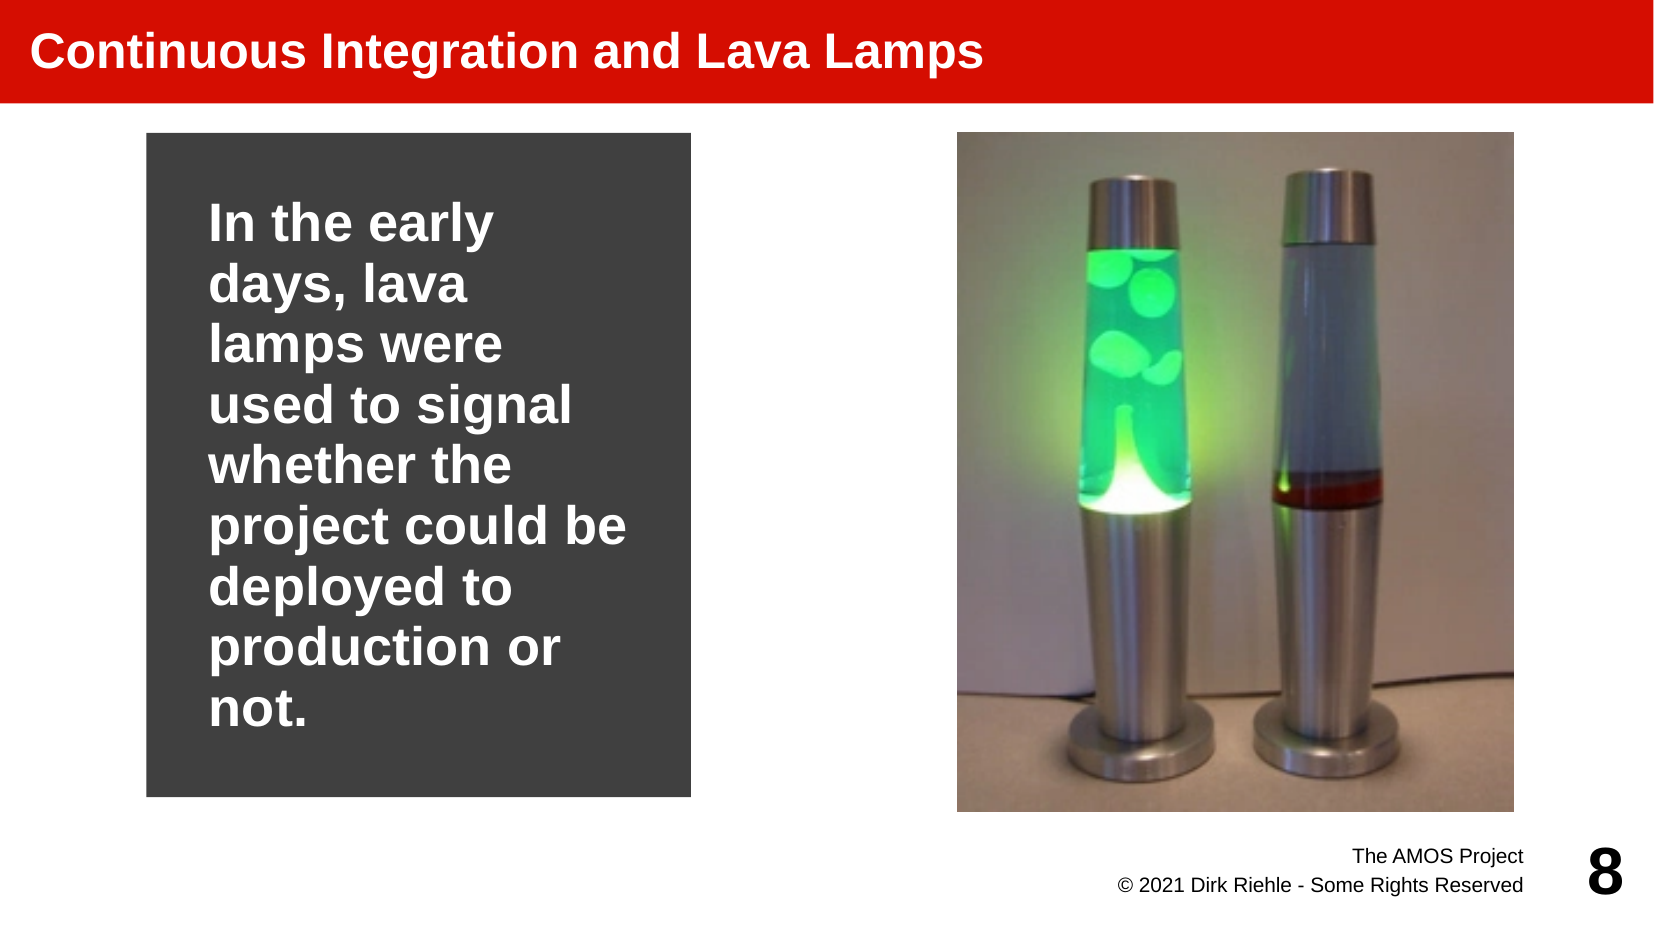

# Continuous Integration and Lava Lamps
In the early days, lava lamps were used to signal whether the project could be deployed to production or not.
The AMOS Project
8
© 2021 Dirk Riehle - Some Rights Reserved